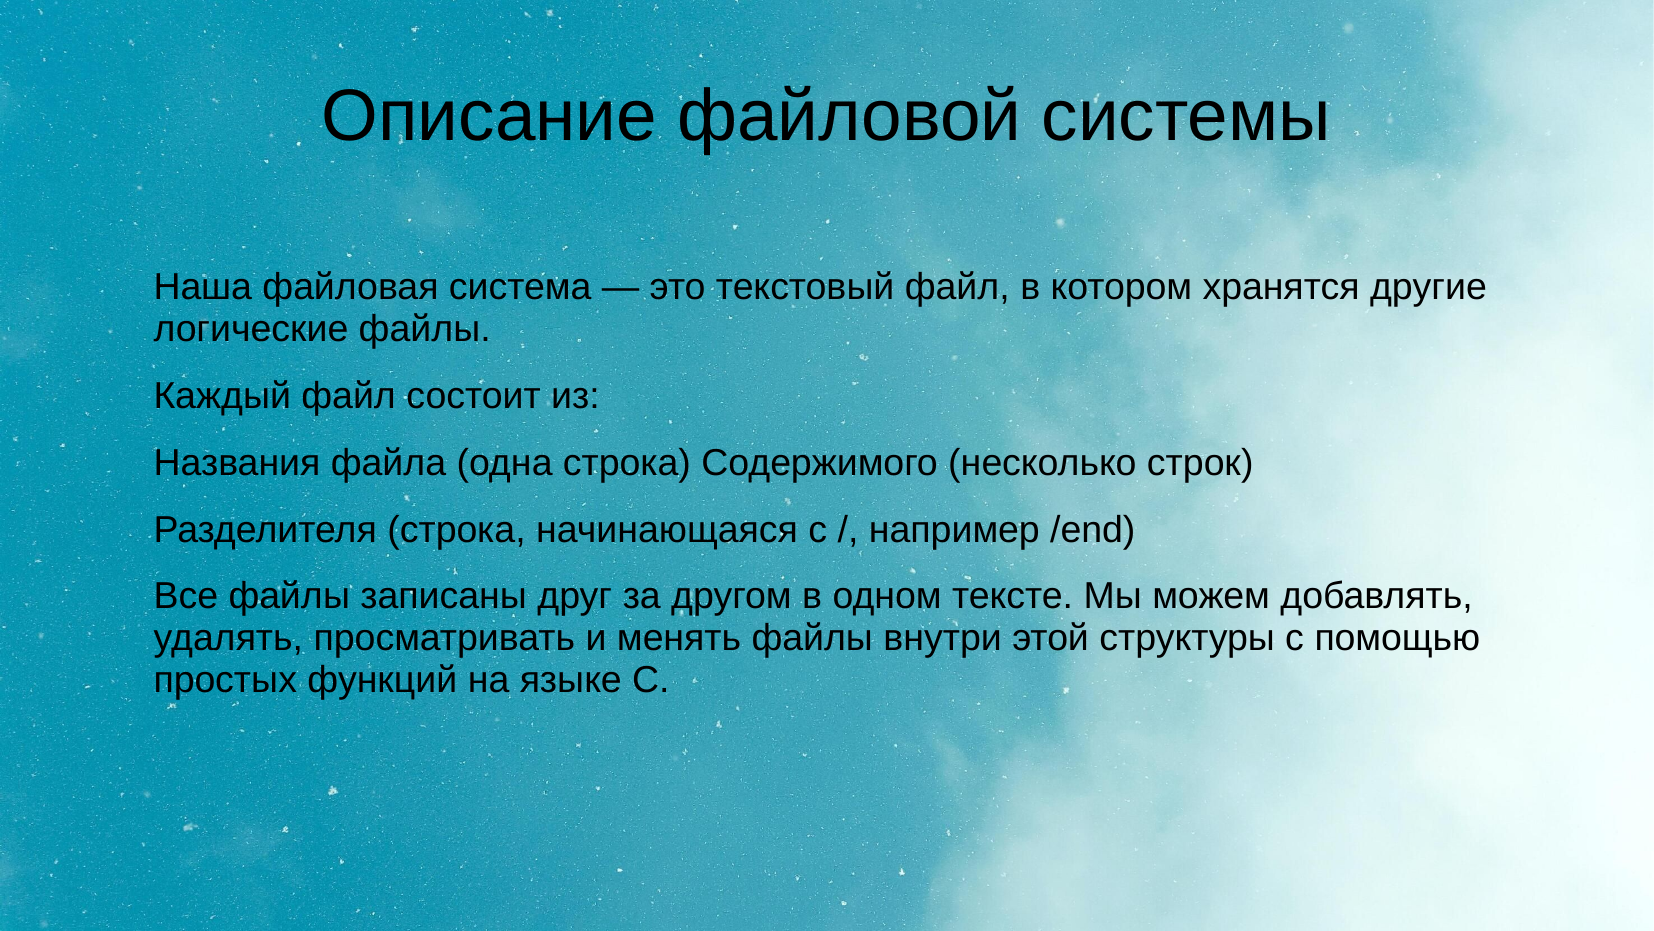

# Описание файловой системы
Наша файловая система — это текстовый файл, в котором хранятся другие логические файлы.
Каждый файл состоит из:
Названия файла (одна строка) Содержимого (несколько строк)
Разделителя (строка, начинающаяся с /, например /end)
Все файлы записаны друг за другом в одном тексте. Мы можем добавлять, удалять, просматривать и менять файлы внутри этой структуры с помощью простых функций на языке C.